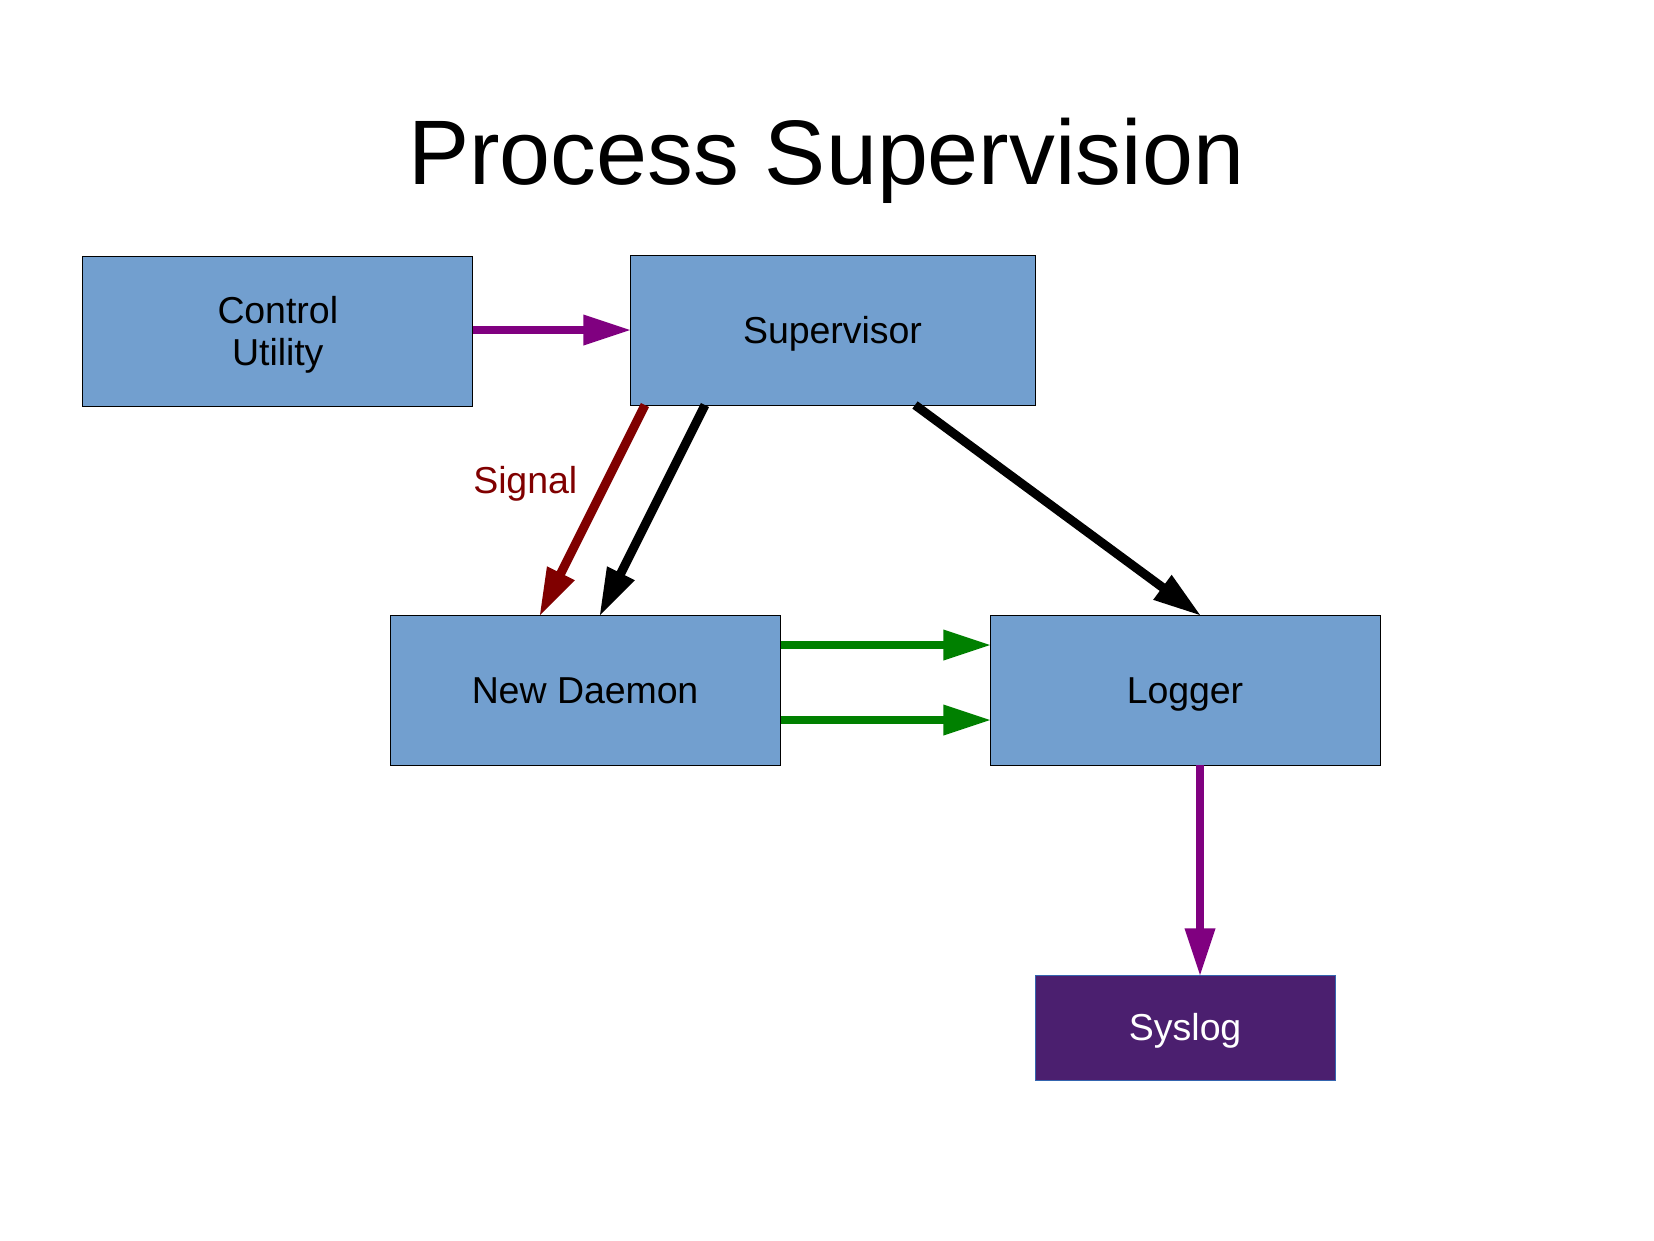

# Process Supervision
Supervisor
Control
Utility
Signal
New Daemon
Logger
Syslog